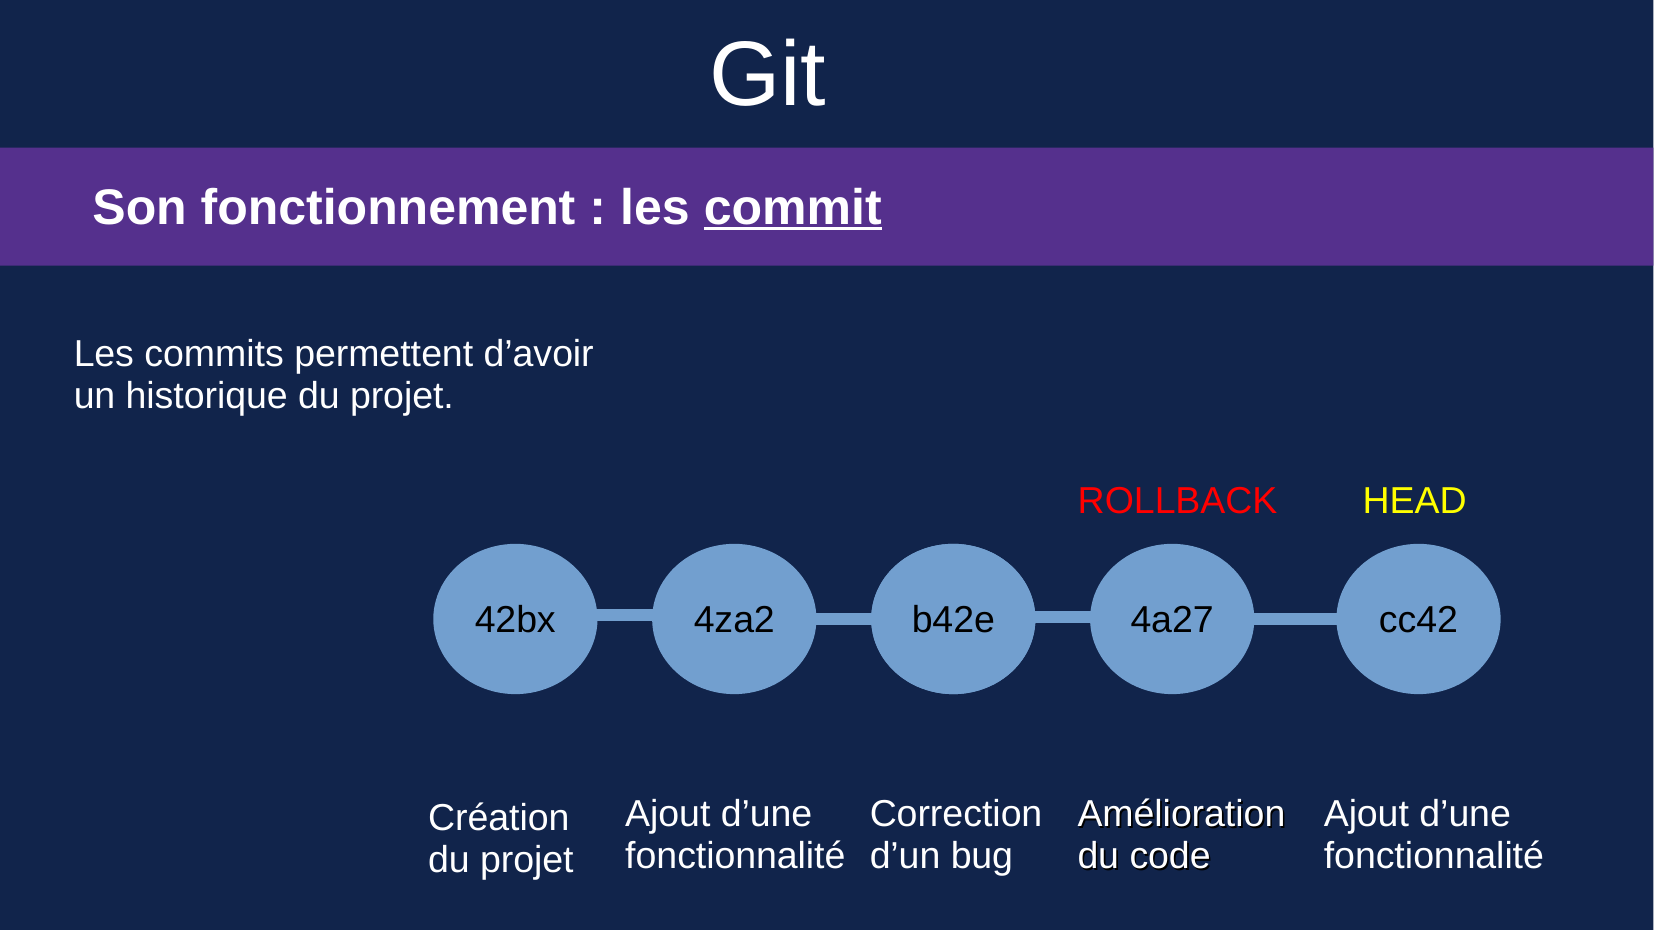

# Git
Son fonctionnement : les commit
Les commits permettent d’avoir un historique du projet.
ROLLBACK
HEAD
42bx
4za2
eabx
b42e
4a27
cc42
Amélioration du code
Ajout d’une fonctionnalité
Correction d’un bug
Ajout d’une fonctionnalité
Création du projet